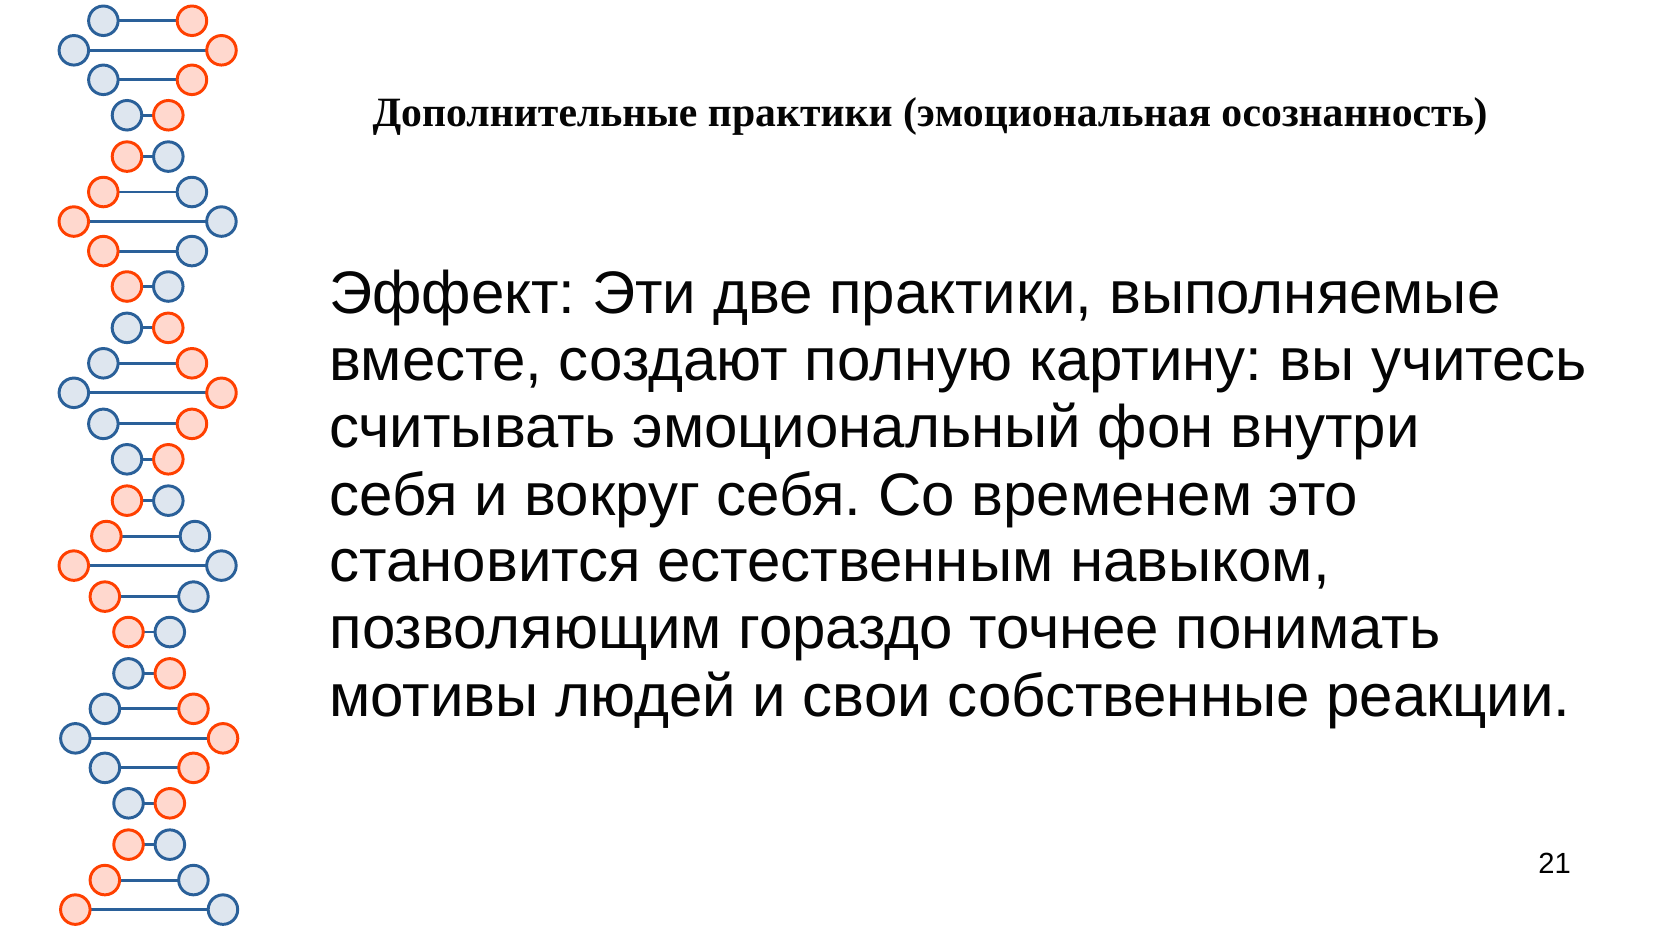

# Дополнительные практики (эмоциональная осознанность)
Эффект: Эти две практики, выполняемые вместе, создают полную картину: вы учитесь считывать эмоциональный фон внутри себя и вокруг себя. Со временем это становится естественным навыком, позволяющим гораздо точнее понимать мотивы людей и свои собственные реакции.
21